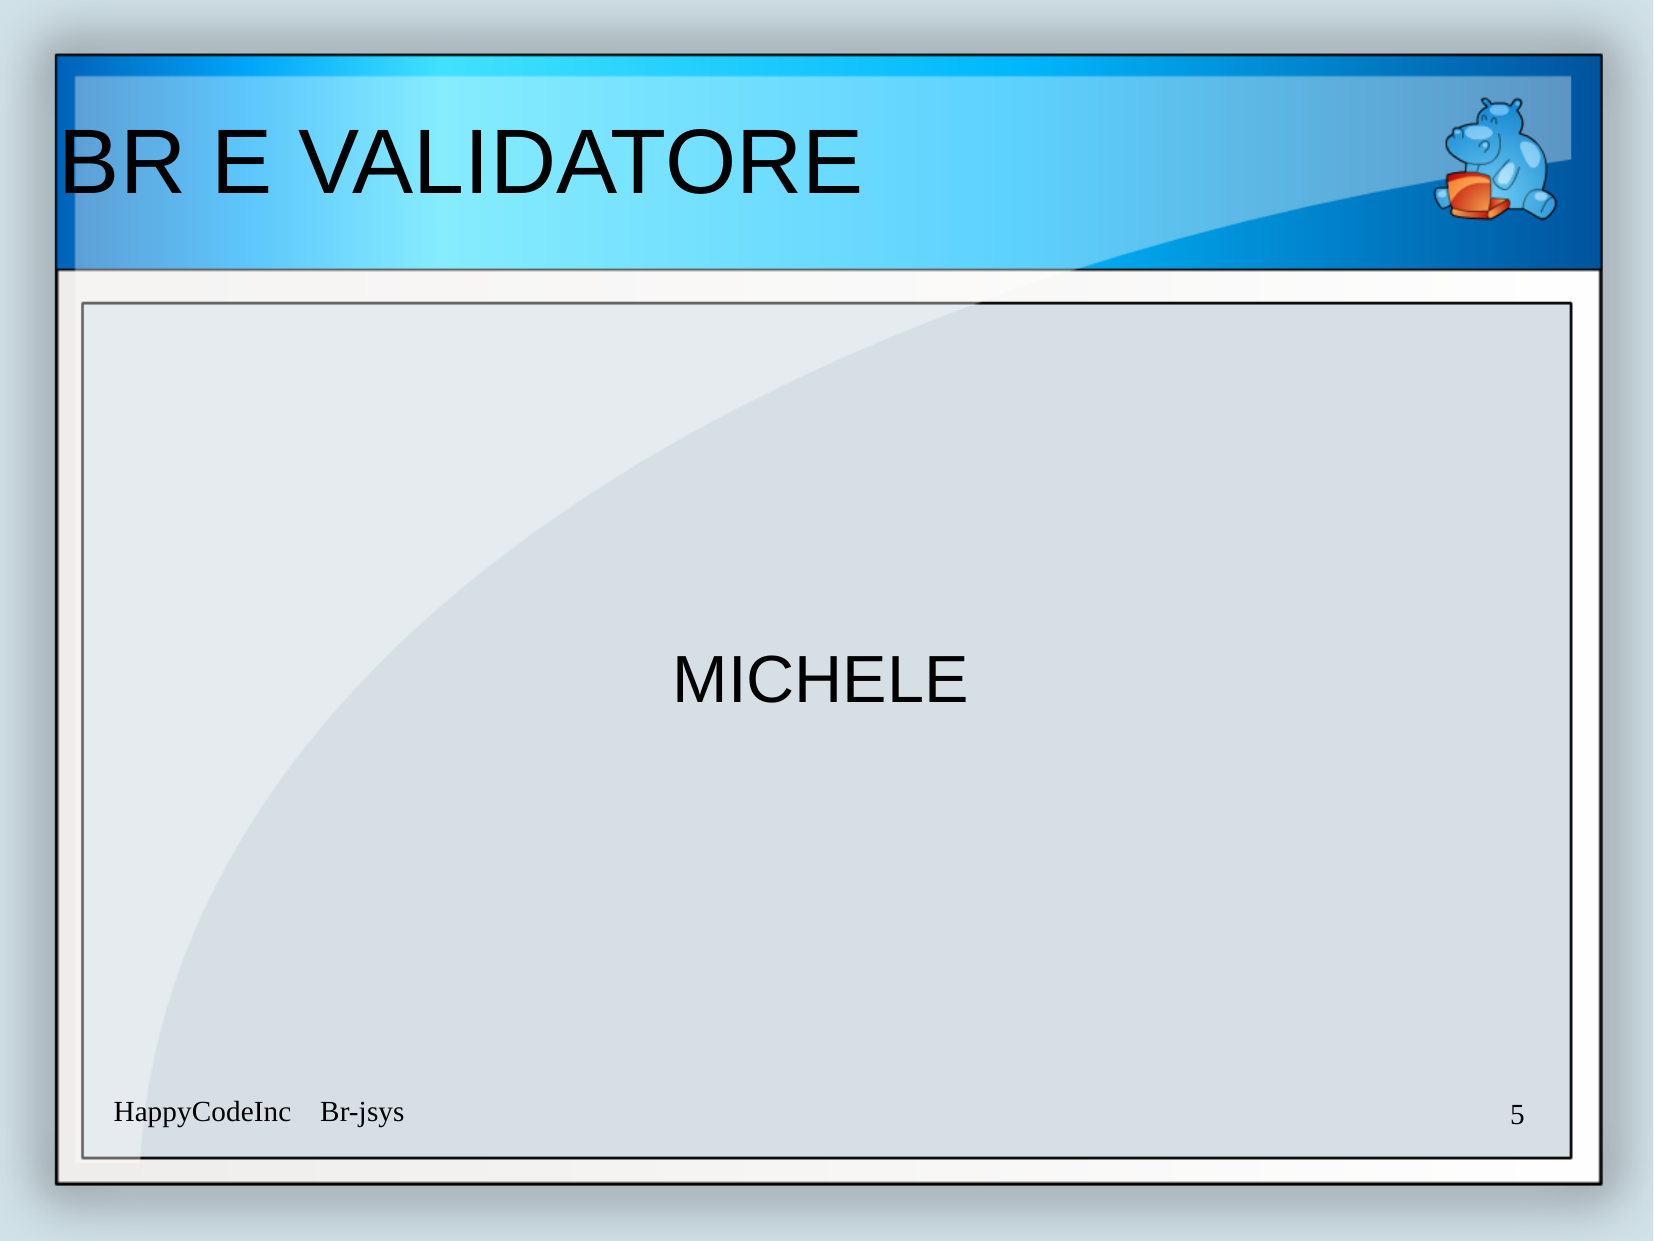

# BR E VALIDATORE
MICHELE
HappyCodeInc Br-jsys
5